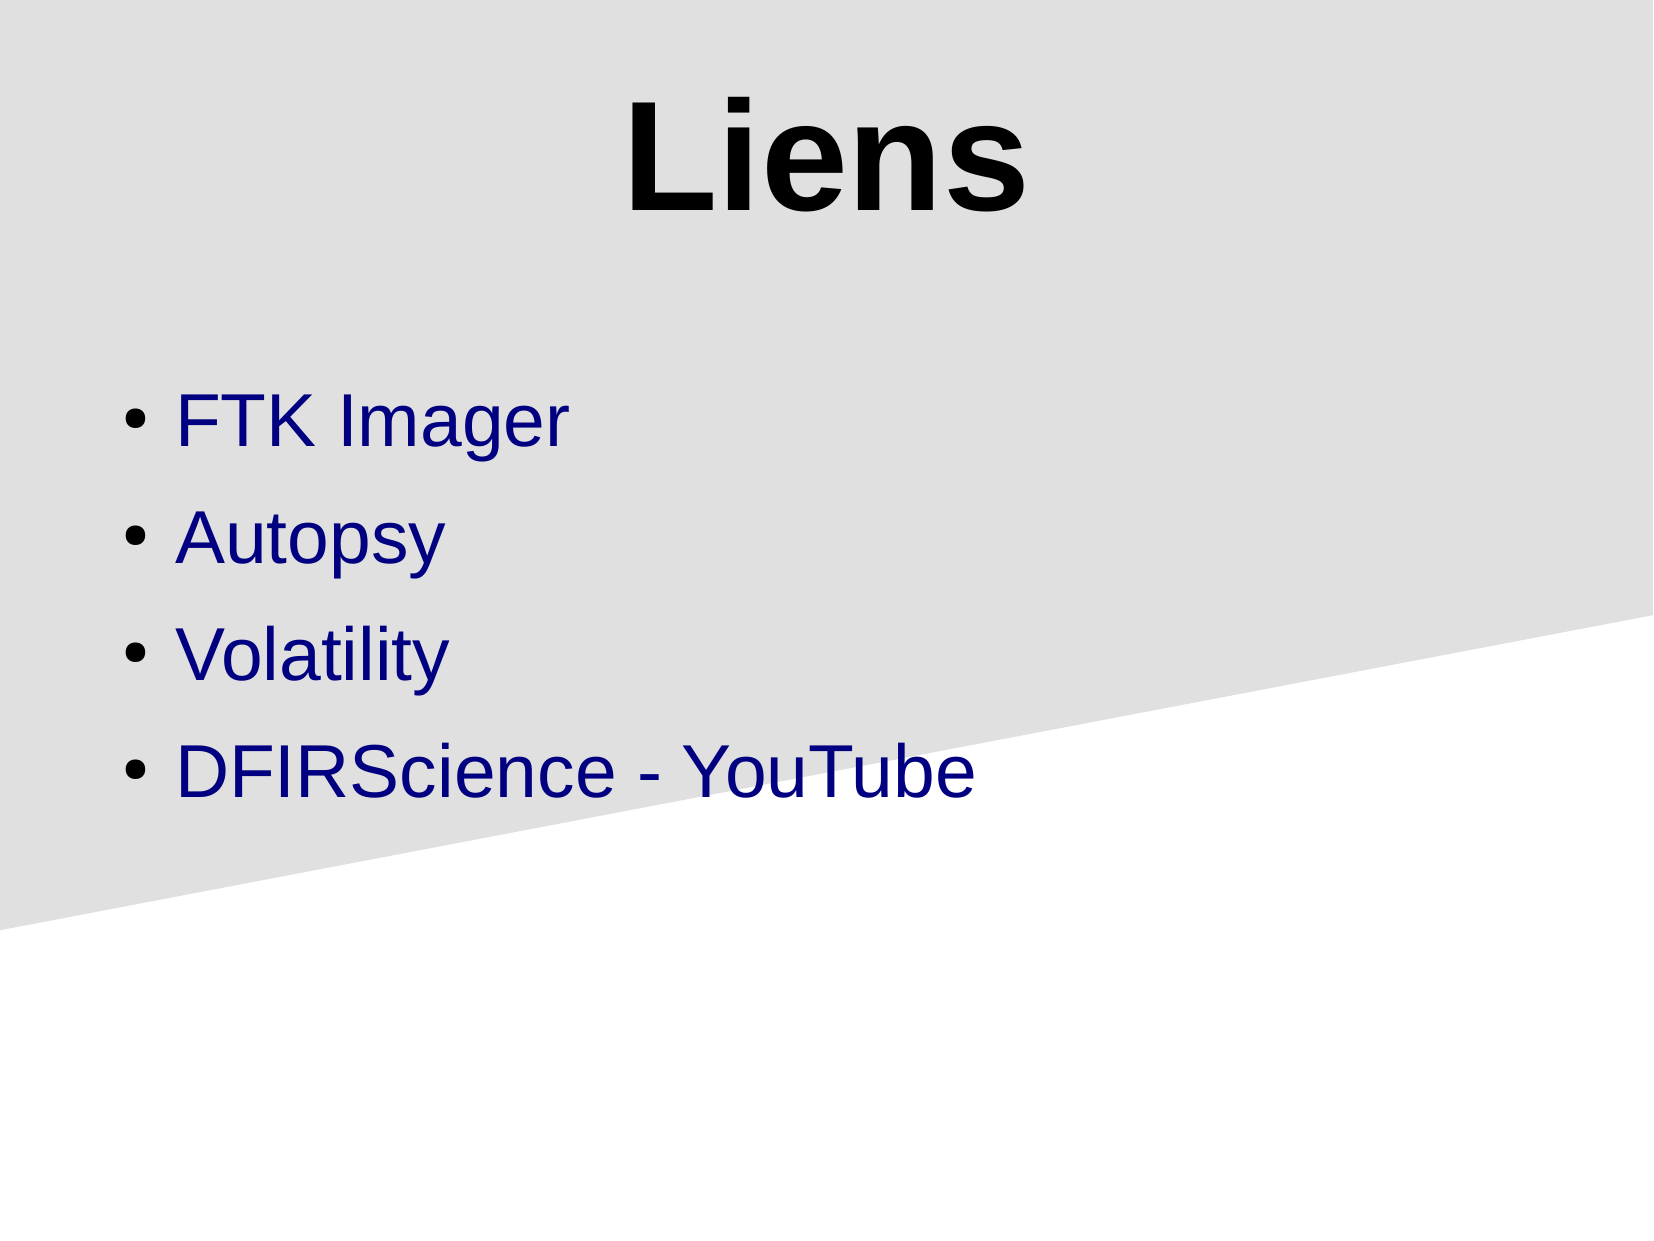

# Liens
FTK Imager
Autopsy
Volatility
DFIRScience - YouTube